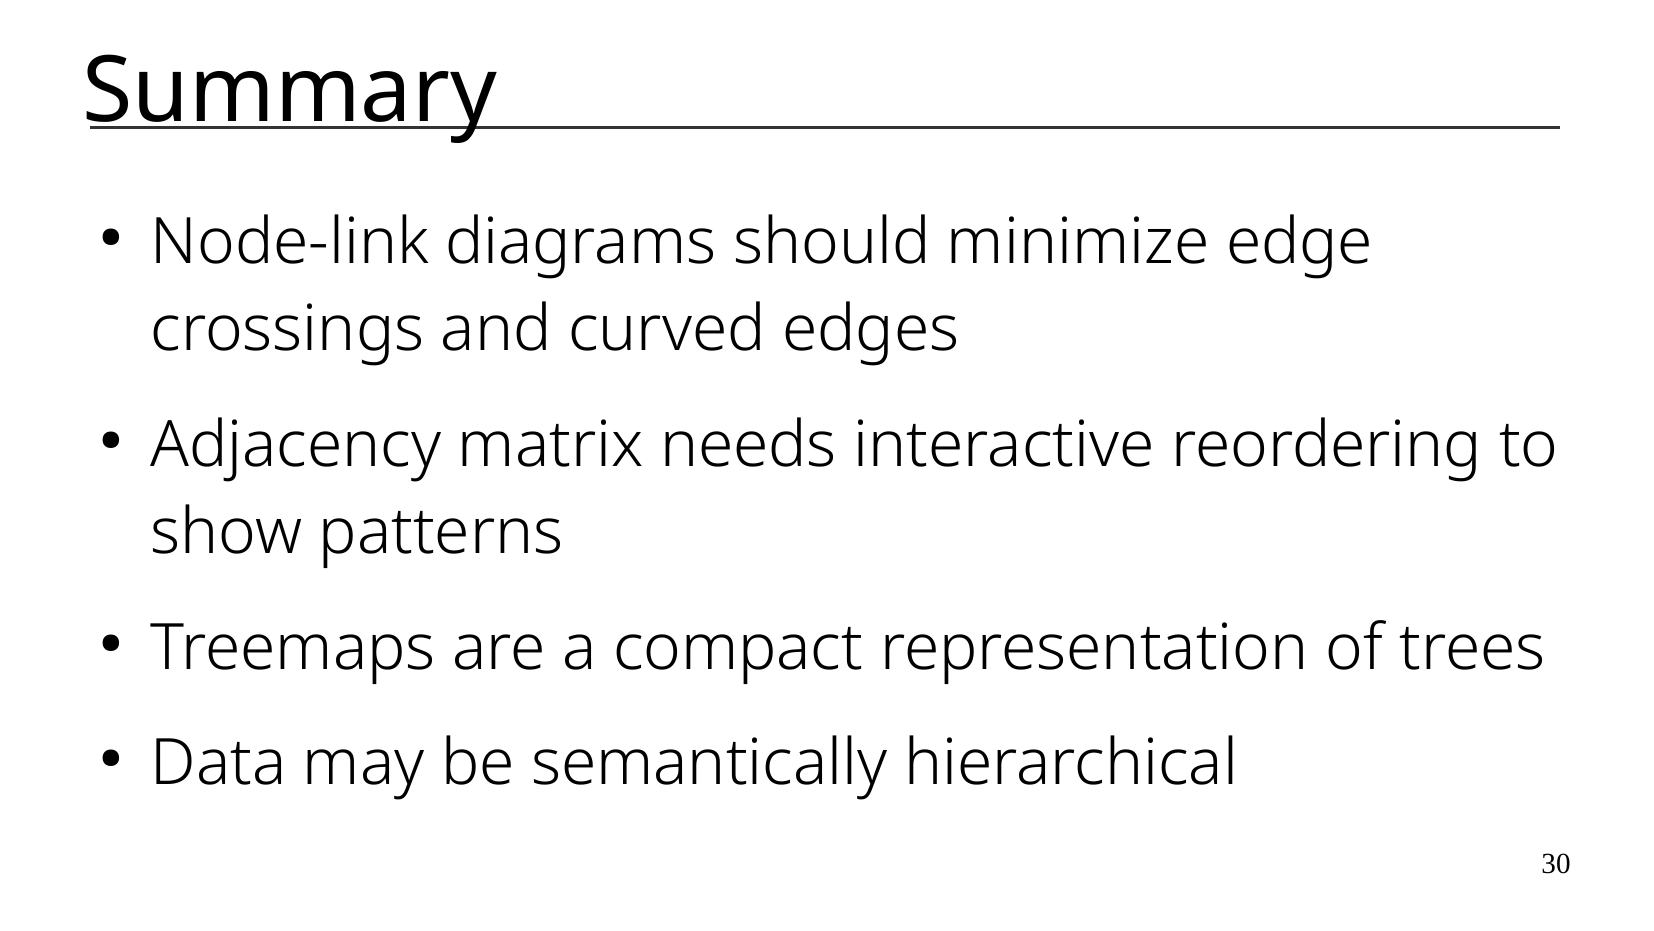

# Summary
Node-link diagrams should minimize edge crossings and curved edges
Adjacency matrix needs interactive reordering to show patterns
Treemaps are a compact representation of trees
Data may be semantically hierarchical
30